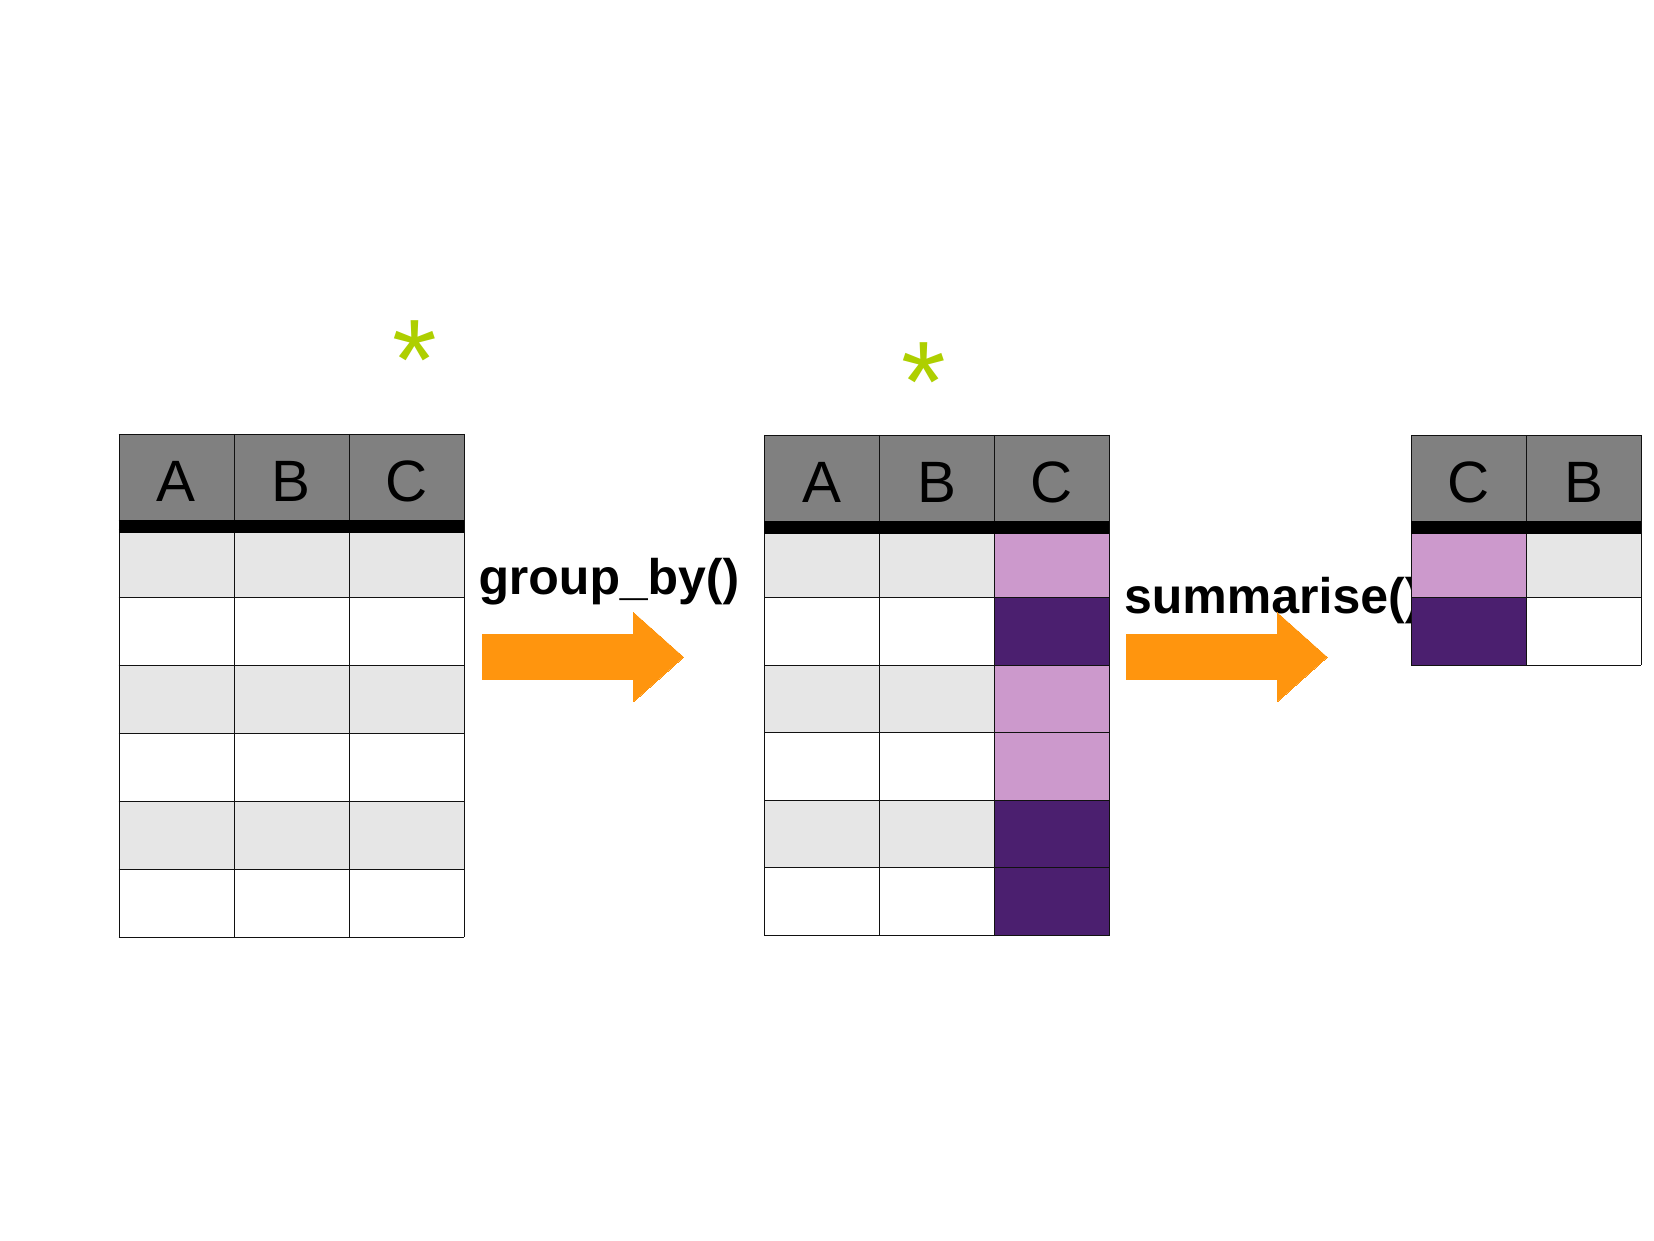

*
*
| A | B | C |
| --- | --- | --- |
| | | |
| | | |
| | | |
| | | |
| | | |
| | | |
| A | B | C |
| --- | --- | --- |
| | | |
| | | |
| | | |
| | | |
| | | |
| | | |
| C | B |
| --- | --- |
| | |
| | |
group_by()
summarise()